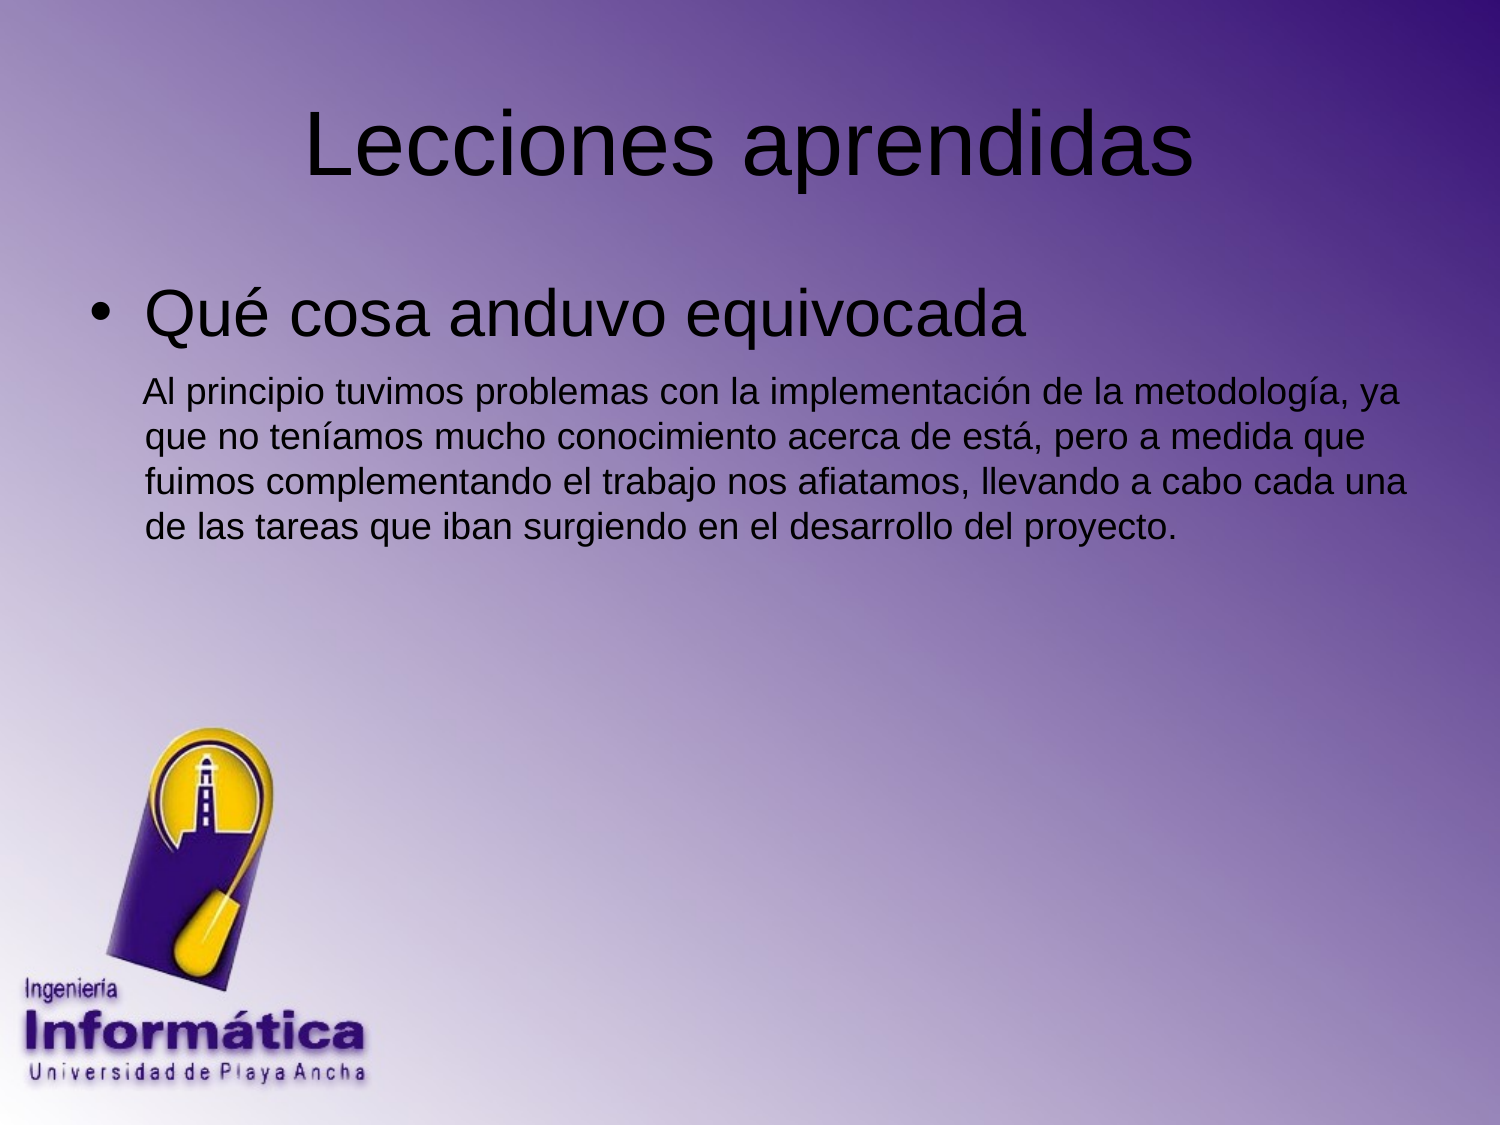

# Lecciones aprendidas
Qué cosa anduvo equivocada
 Al principio tuvimos problemas con la implementación de la metodología, ya que no teníamos mucho conocimiento acerca de está, pero a medida que fuimos complementando el trabajo nos afiatamos, llevando a cabo cada una de las tareas que iban surgiendo en el desarrollo del proyecto.